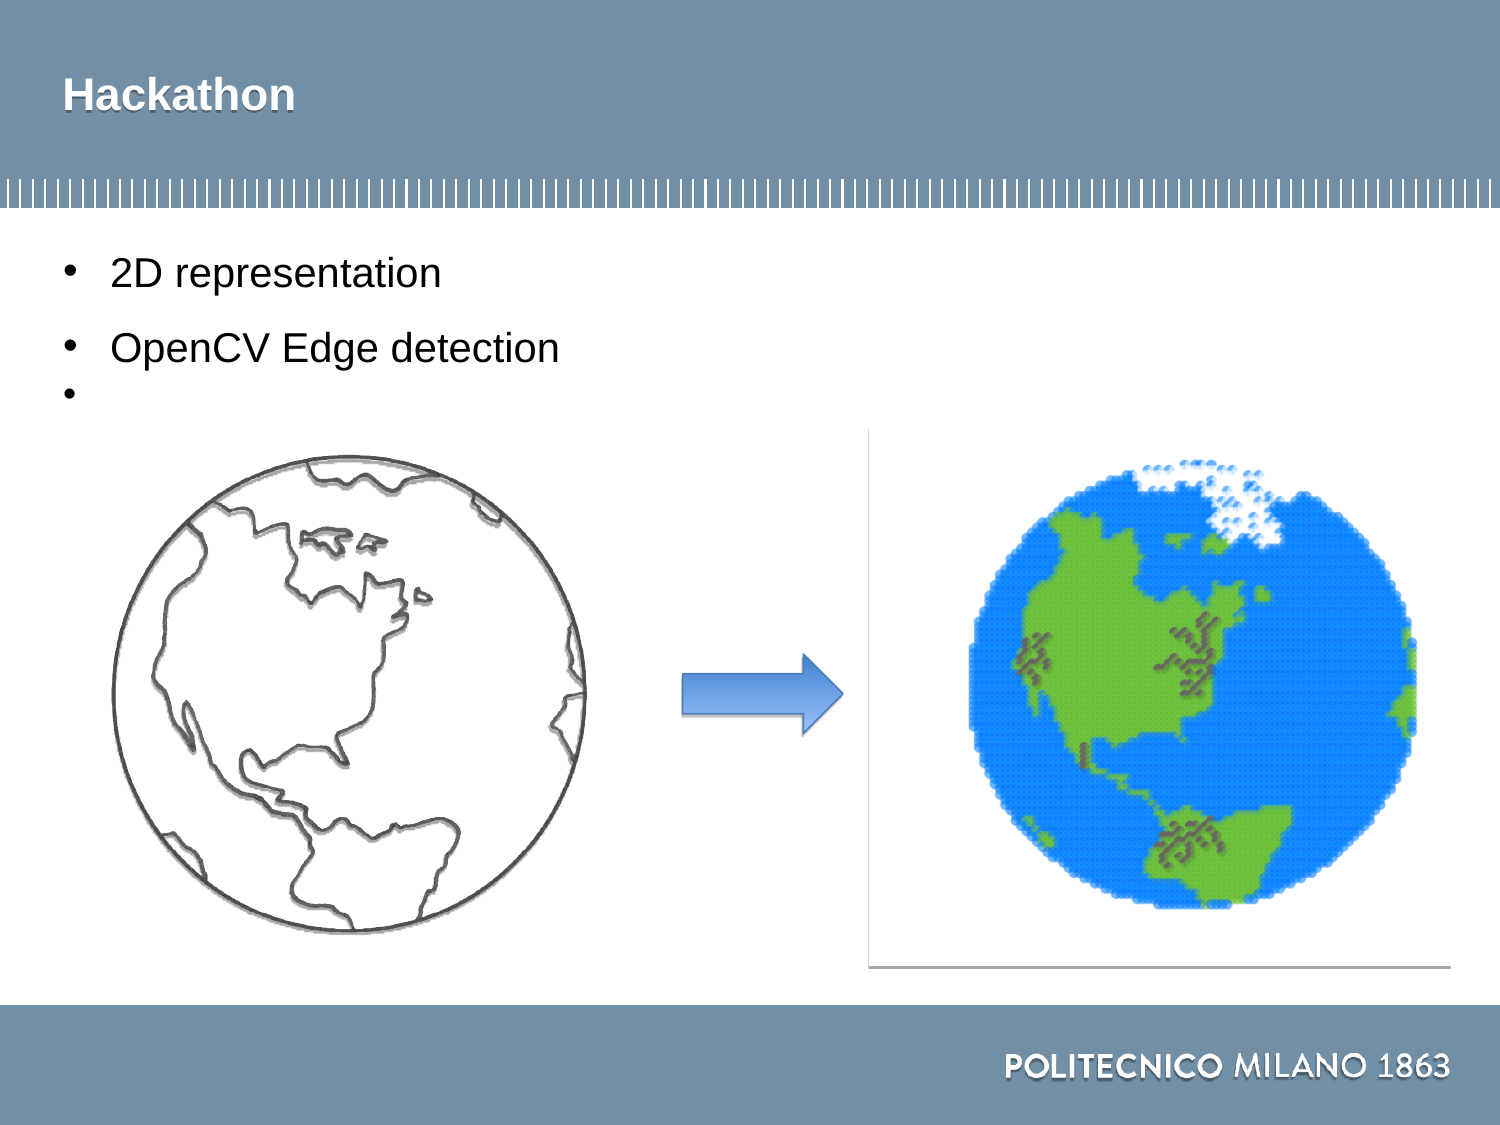

# Hackathon
2D representation
OpenCV Edge detection